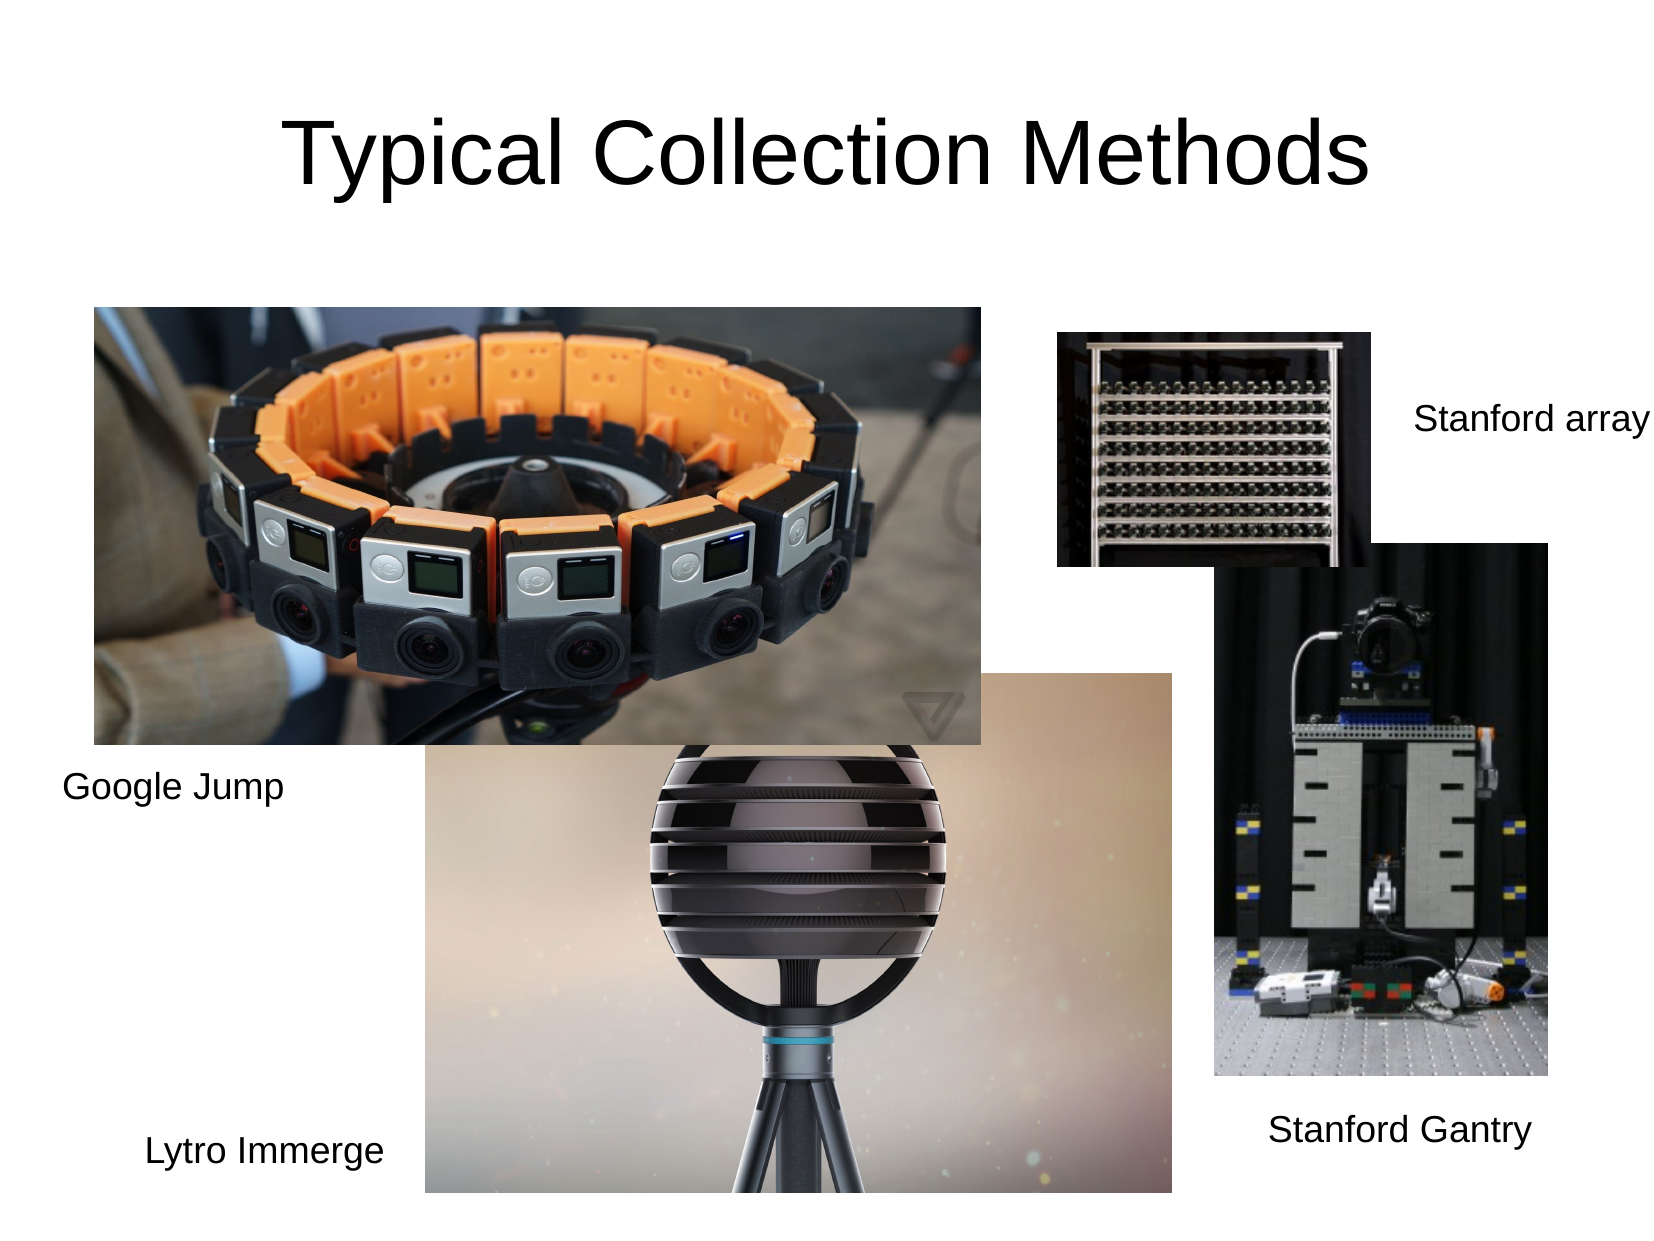

# Typical Collection Methods
Stanford array
Google Jump
Stanford Gantry
Lytro Immerge